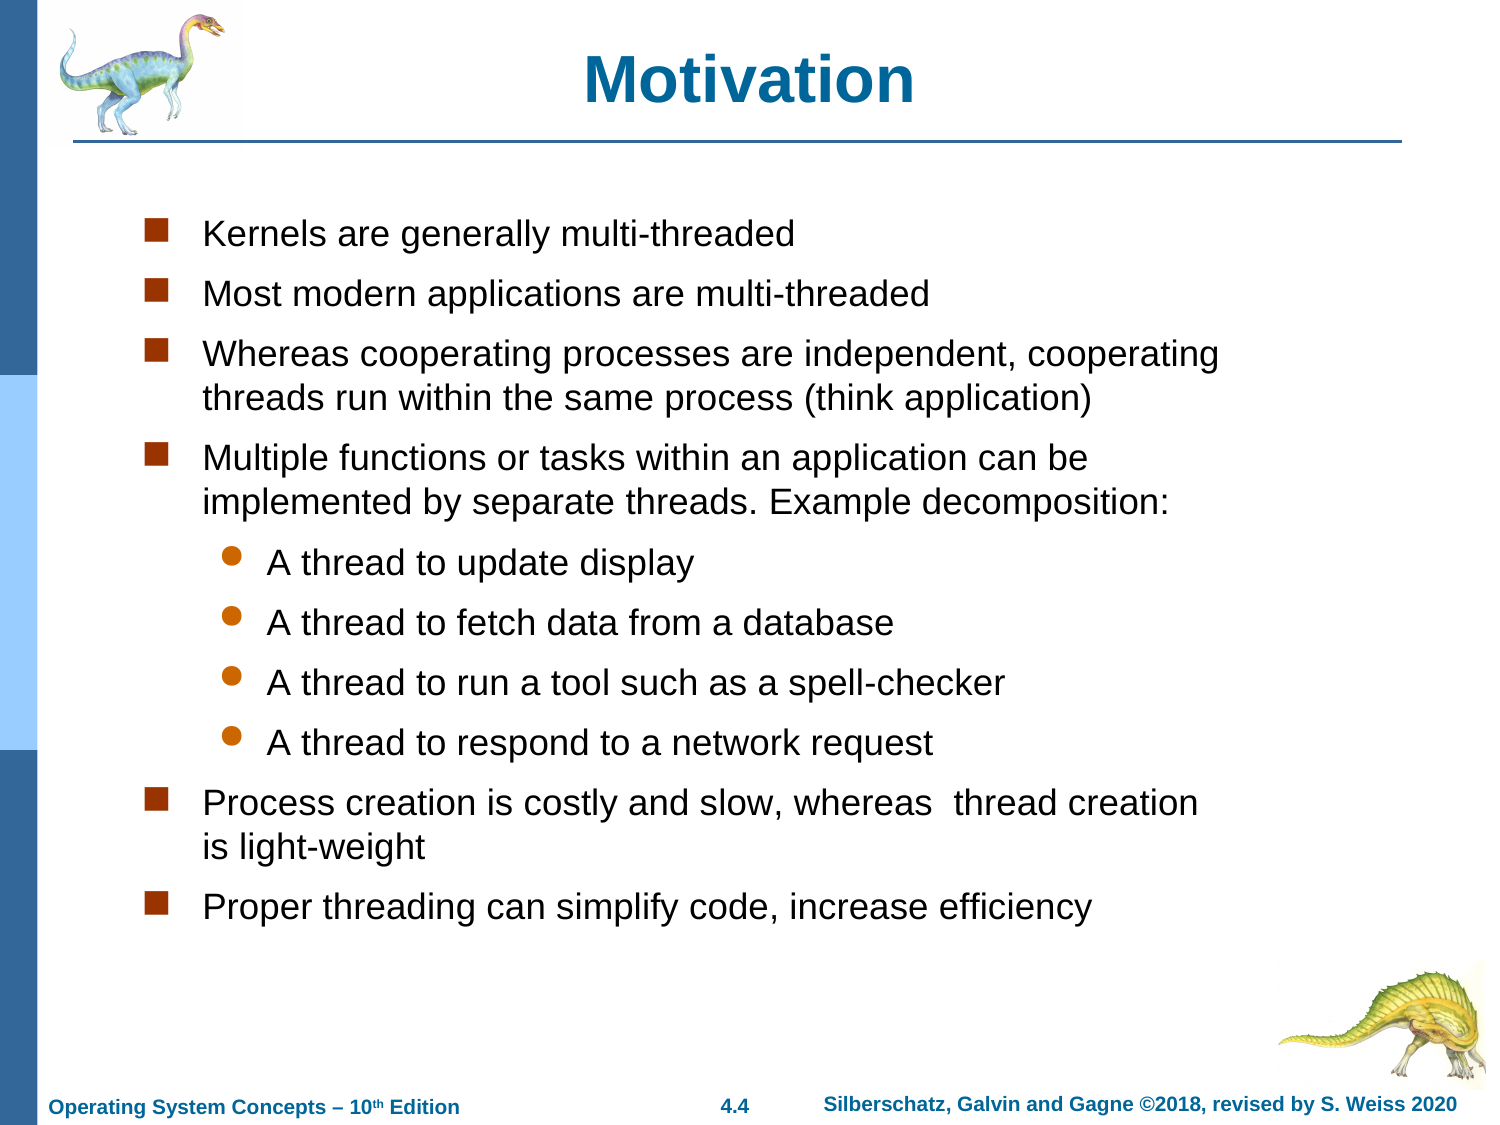

# Motivation
Kernels are generally multi-threaded
Most modern applications are multi-threaded
Whereas cooperating processes are independent, cooperating threads run within the same process (think application)
Multiple functions or tasks within an application can be implemented by separate threads. Example decomposition:
A thread to update display
A thread to fetch data from a database
A thread to run a tool such as a spell-checker
A thread to respond to a network request
Process creation is costly and slow, whereas thread creation is light-weight
Proper threading can simplify code, increase efficiency